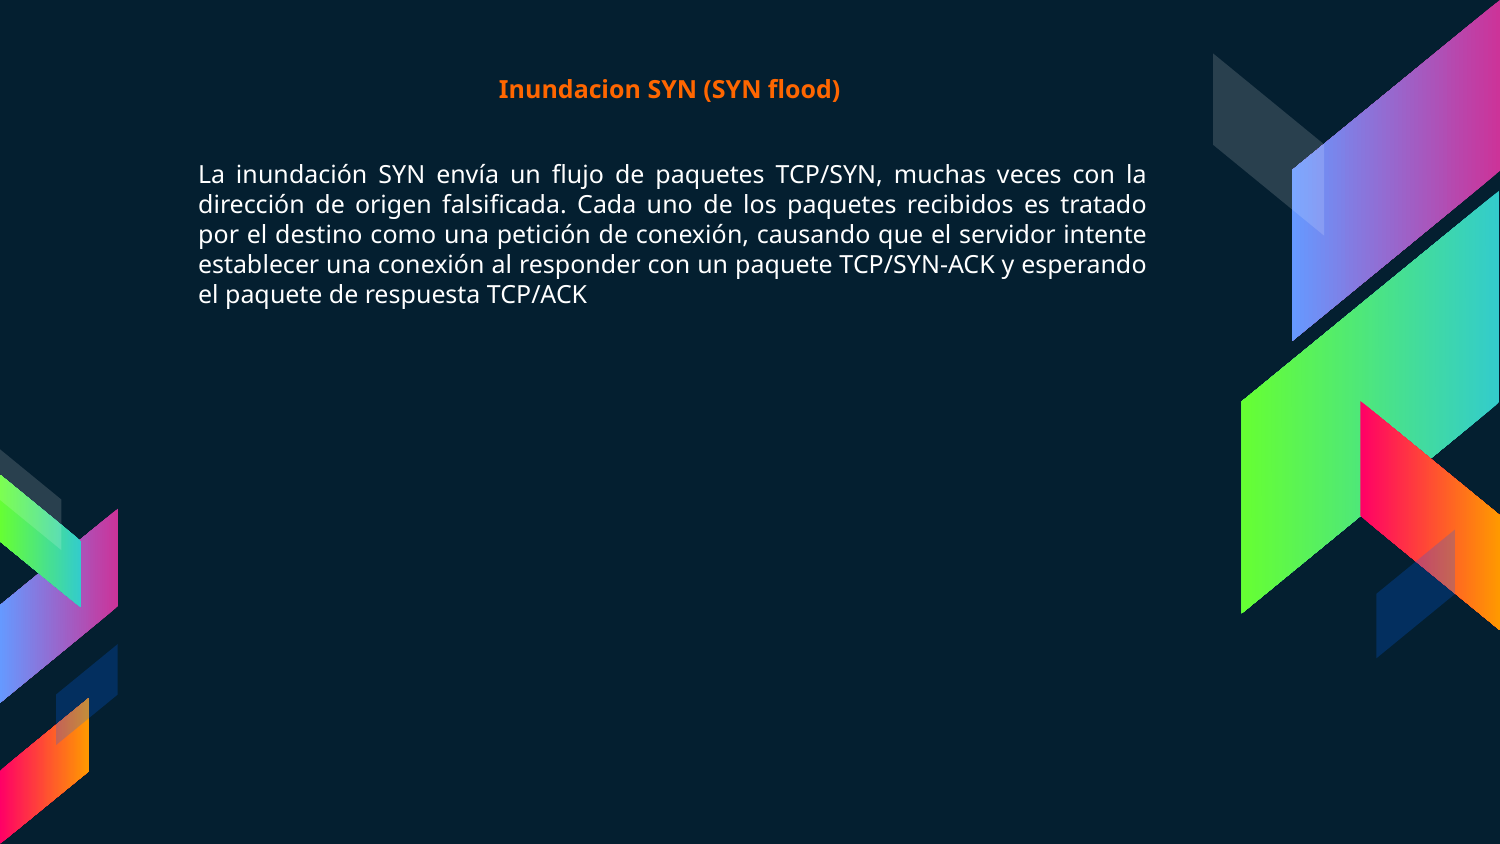

# Inundacion SYN (SYN flood)
La inundación SYN envía un flujo de paquetes TCP/SYN, muchas veces con la dirección de origen falsificada. Cada uno de los paquetes recibidos es tratado por el destino como una petición de conexión, causando que el servidor intente establecer una conexión al responder con un paquete TCP/SYN-ACK y esperando el paquete de respuesta TCP/ACK